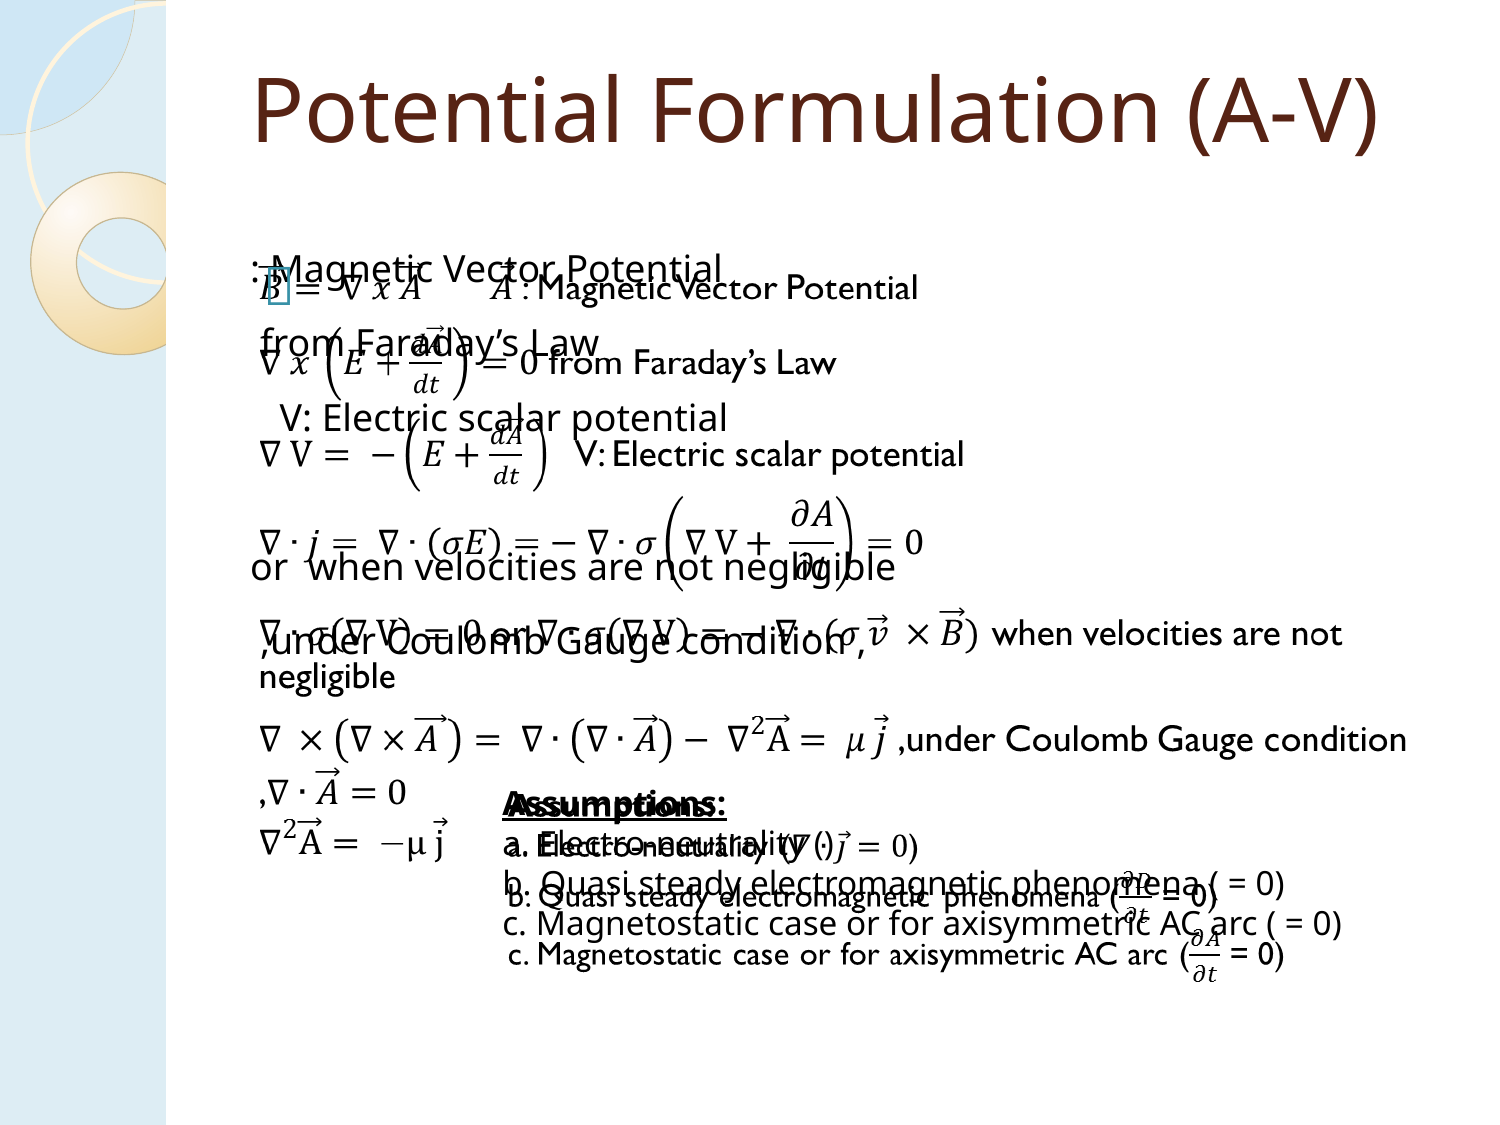

# Potential Formulation (A-V)
: Magnetic Vector Potential
 from Faraday’s Law
 V: Electric scalar potential
or when velocities are not negligible
 ,under Coulomb Gauge condition ,
Assumptions:
a. Electro-neutrality ()
b. Quasi steady electromagnetic phenomena ( = 0)
c. Magnetostatic case or for axisymmetric AC arc ( = 0)